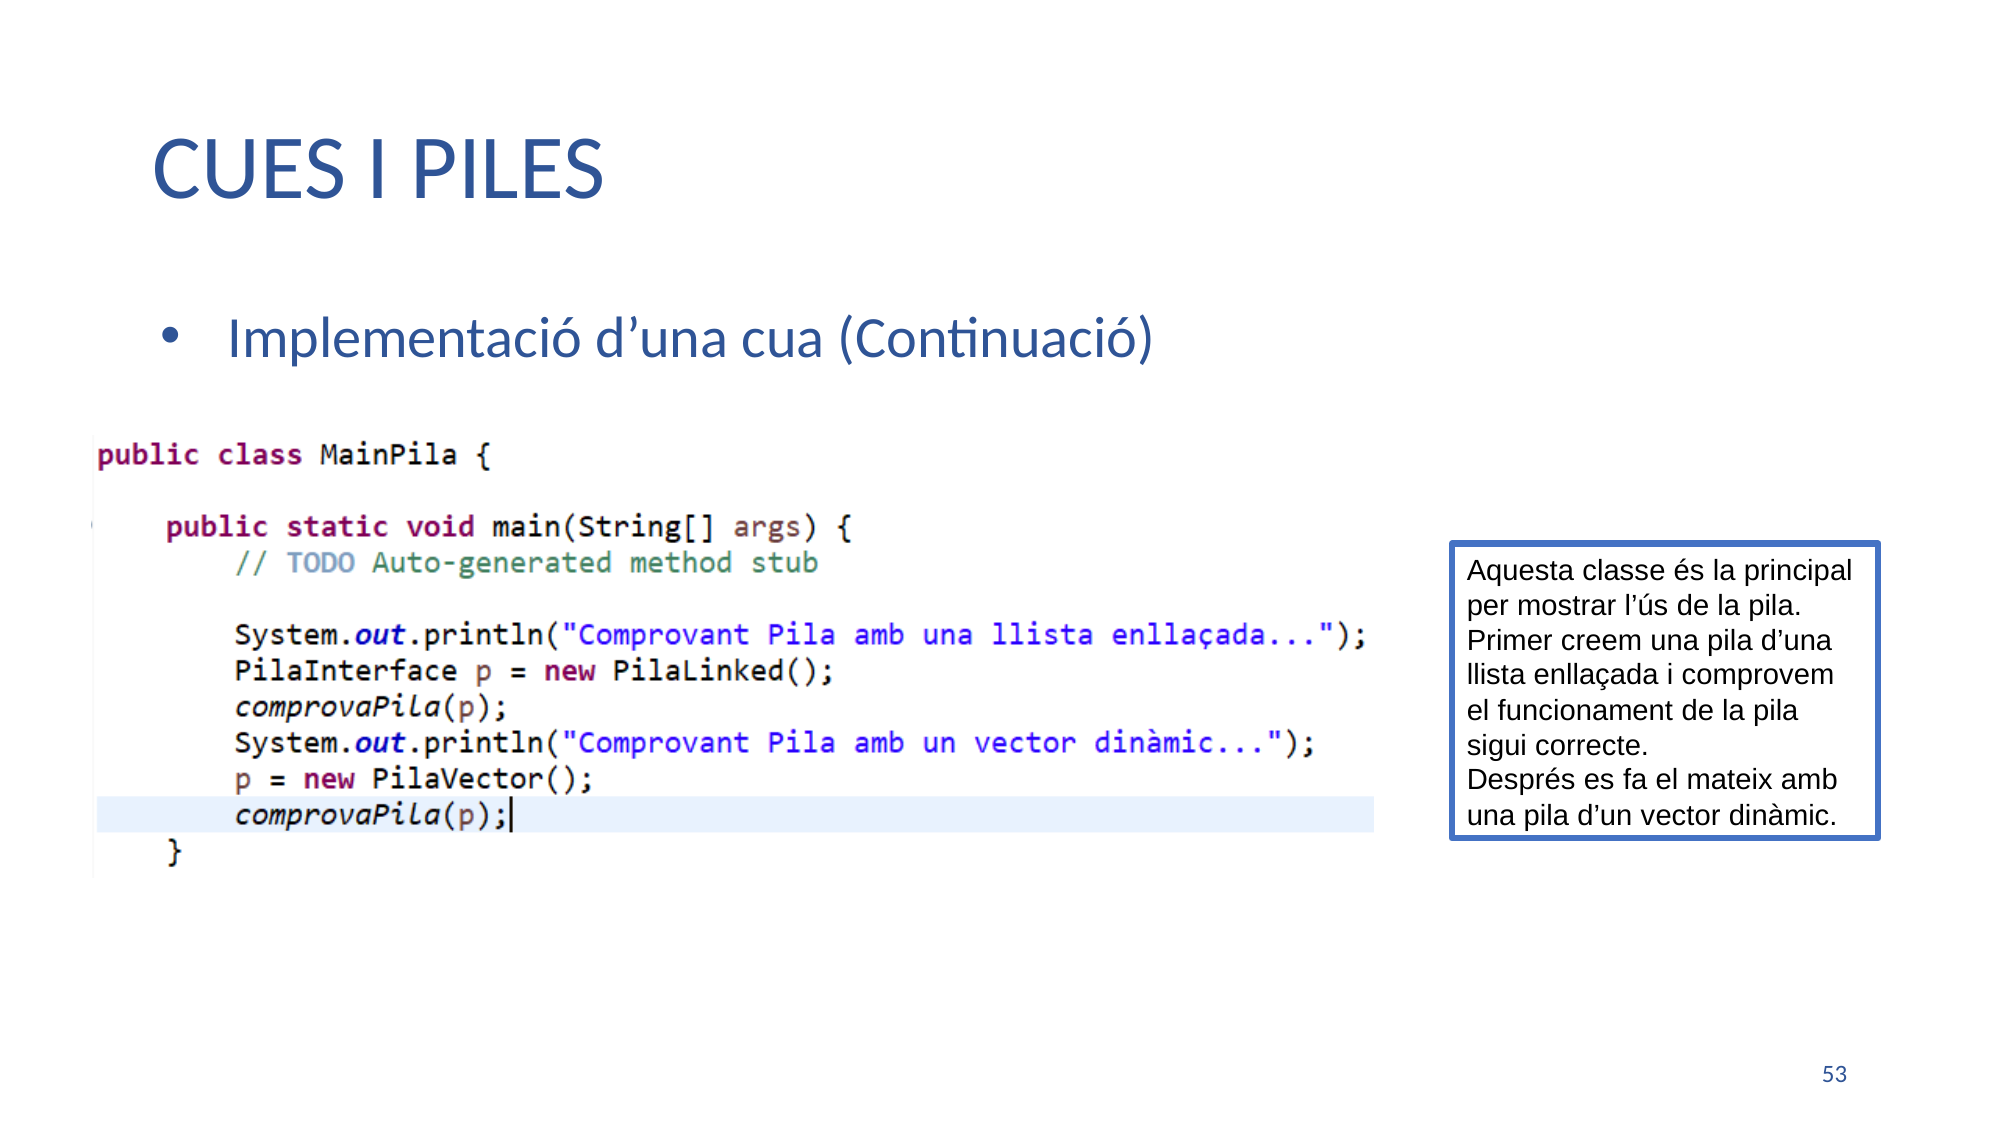

# CUES I PILES
Implementació d’una cua (Continuació)
Aquesta classe és la principal per mostrar l’ús de la pila.
Primer creem una pila d’una llista enllaçada i comprovem el funcionament de la pila sigui correcte.
Després es fa el mateix amb una pila d’un vector dinàmic.